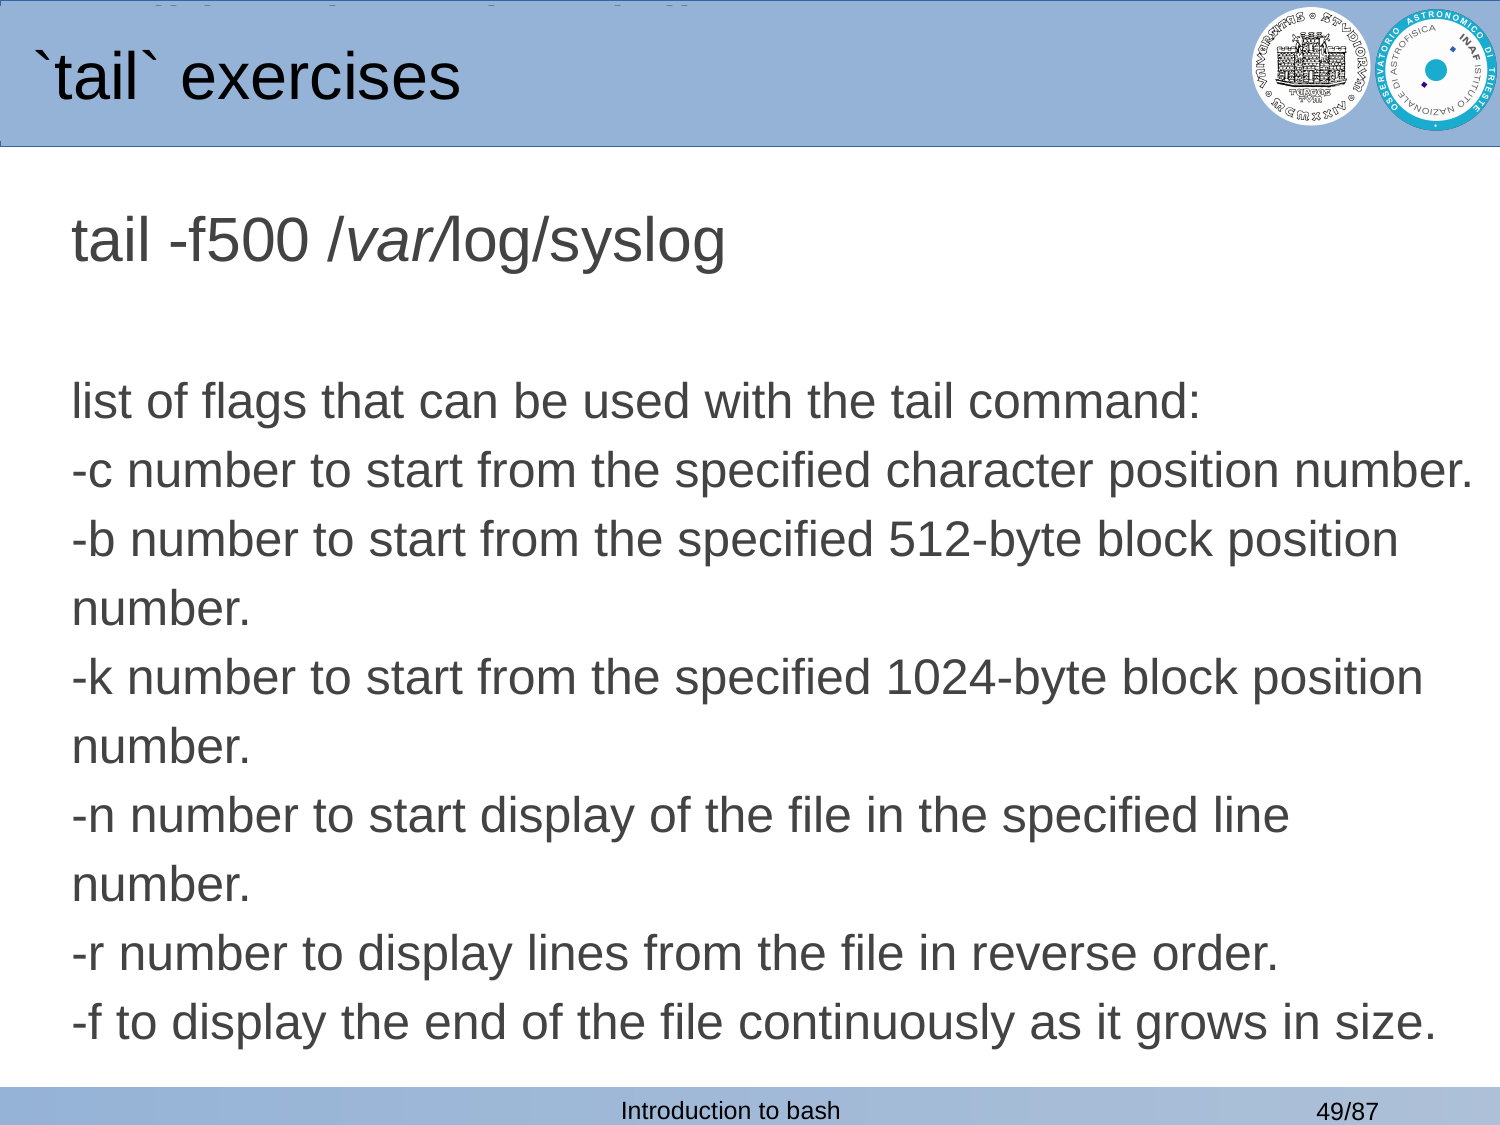

# Traditional service delivery
`tail` exercises
tail -f500 /var/log/syslog
list of flags that can be used with the tail command:
-c number to start from the specified character position number.
-b number to start from the specified 512-byte block position number.
-k number to start from the specified 1024-byte block position number.
-n number to start display of the file in the specified line number.
-r number to display lines from the file in reverse order.
-f to display the end of the file continuously as it grows in size.